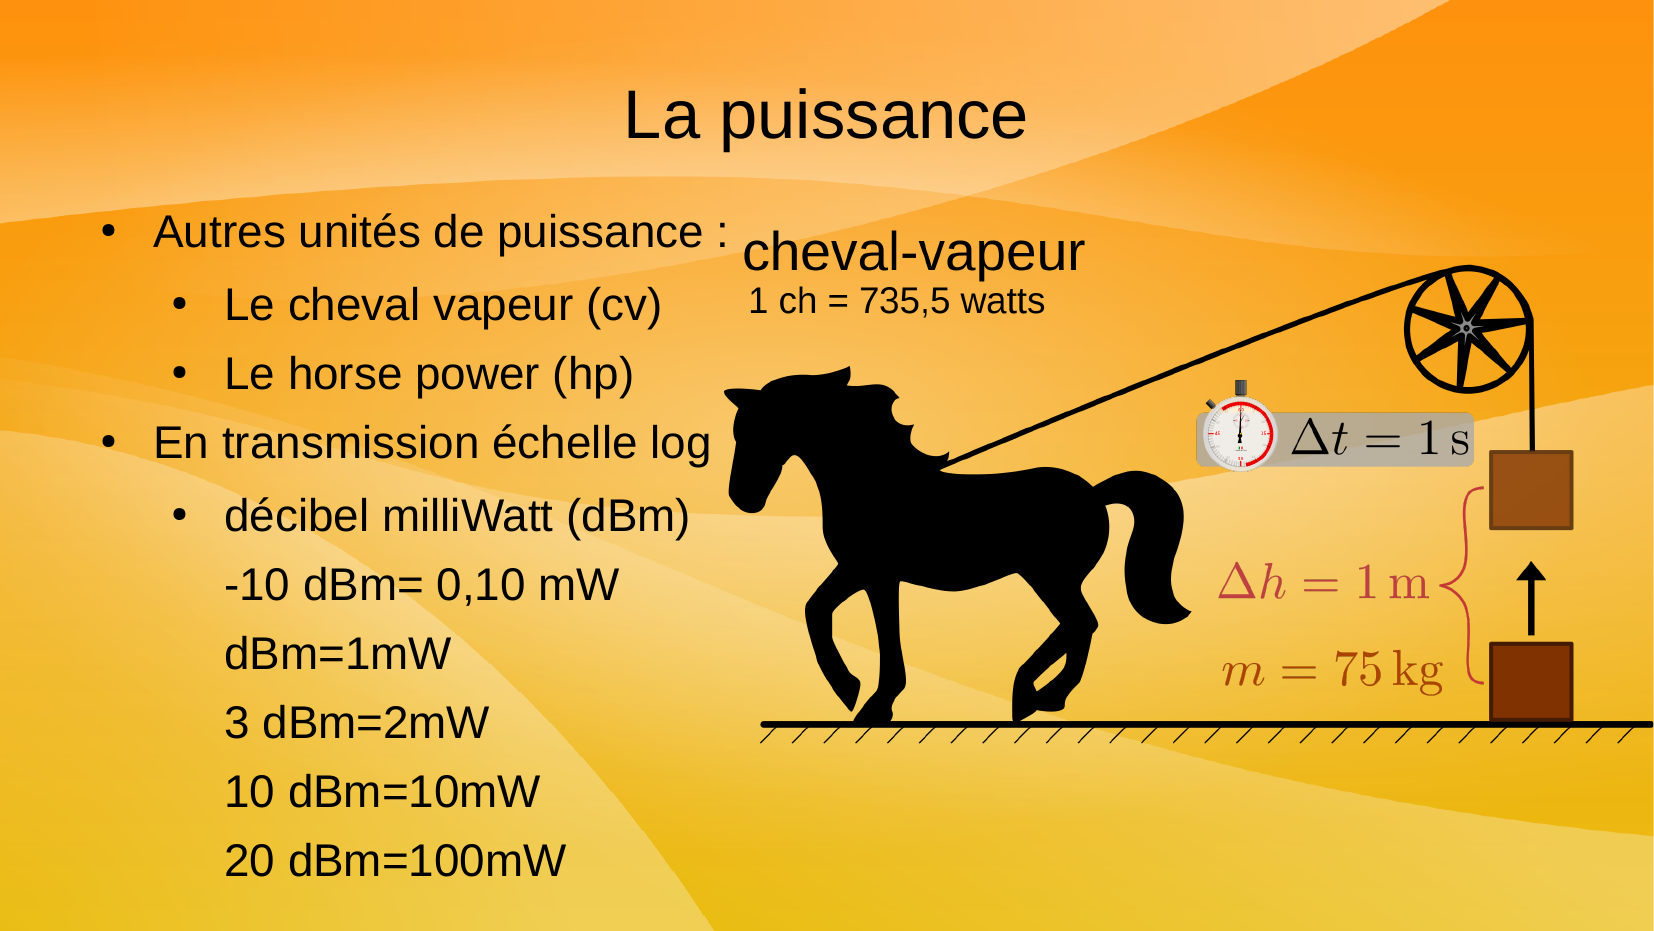

# La puissance
Autres unités de puissance :
Le cheval vapeur (cv)
Le horse power (hp)
En transmission échelle log
décibel milliWatt (dBm)
-10 dBm= 0,10 mW
dBm=1mW
3 dBm=2mW
10 dBm=10mW
20 dBm=100mW